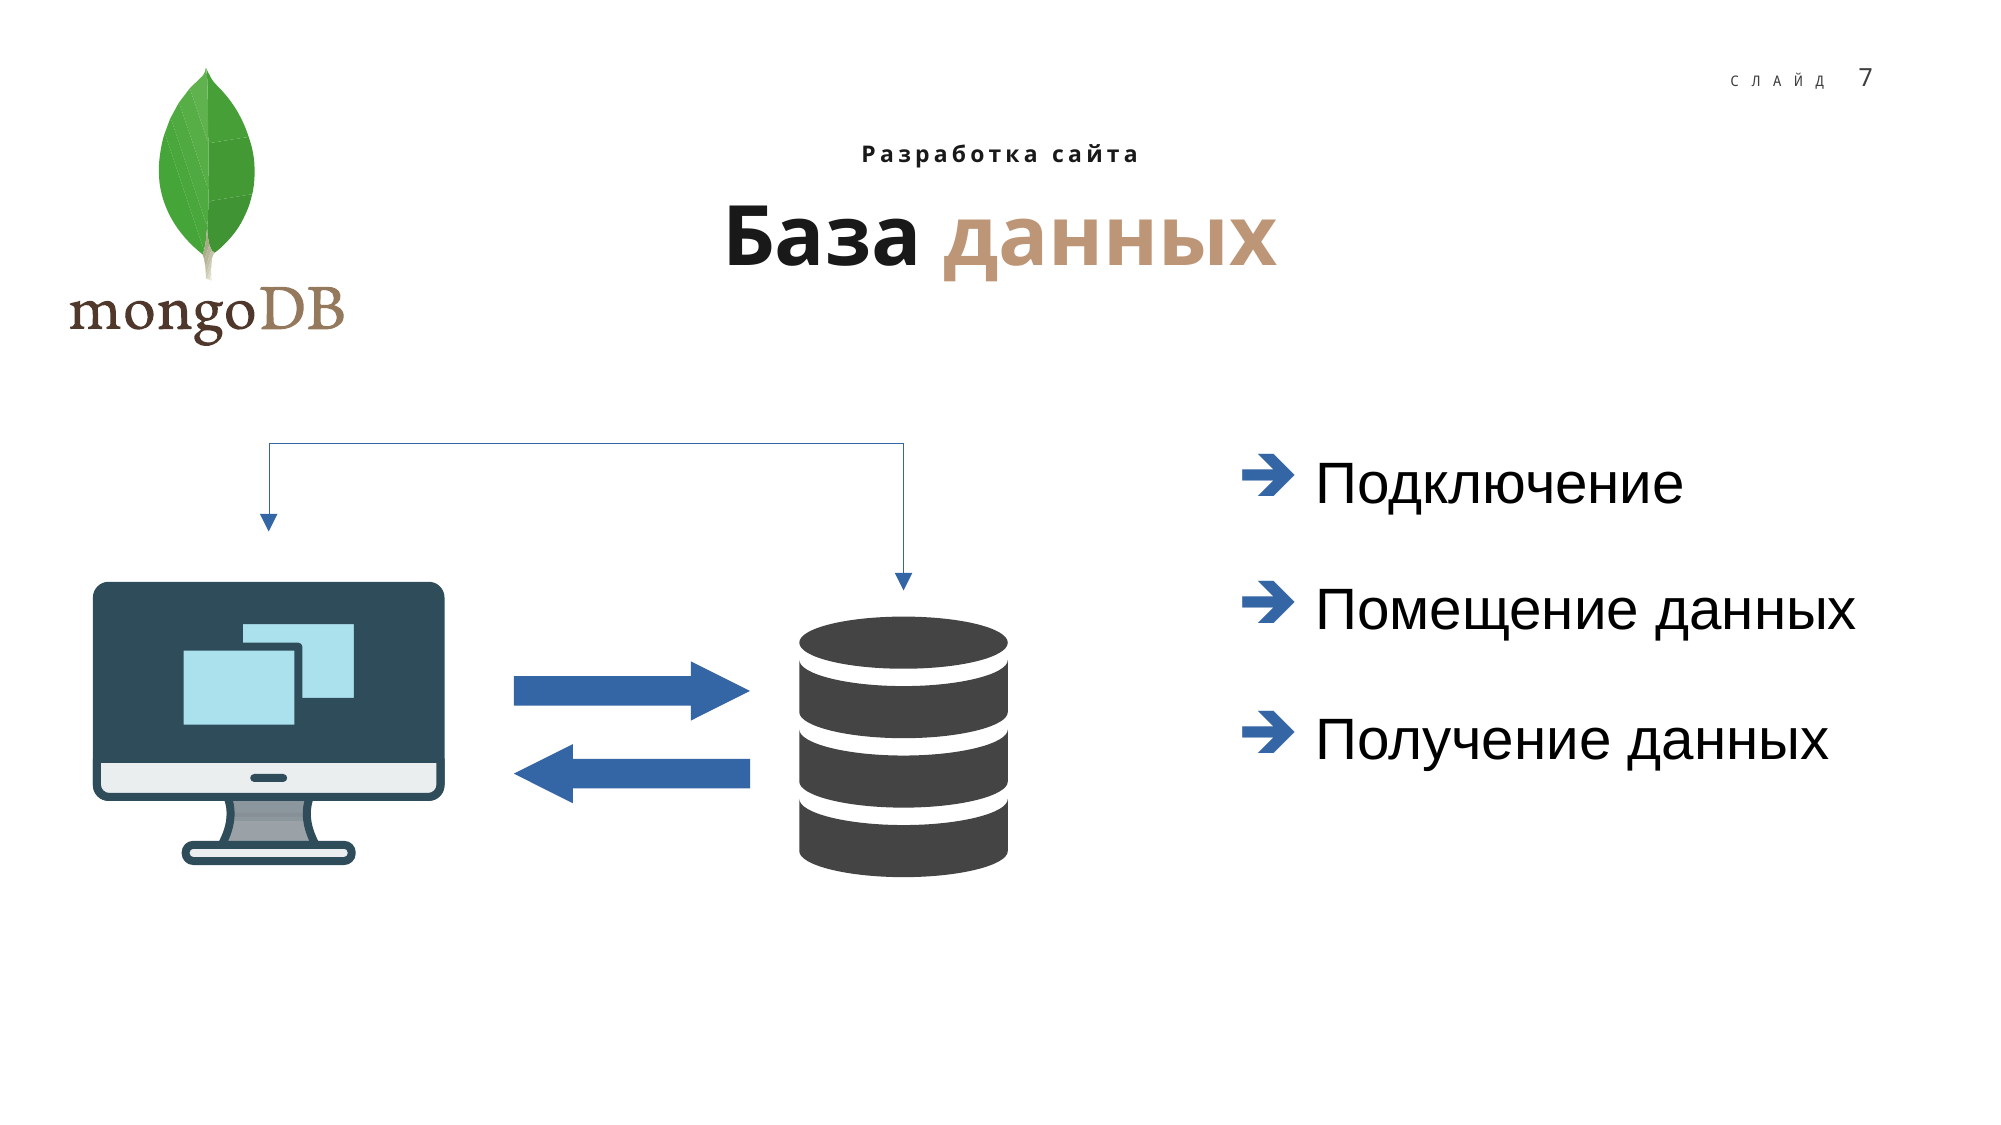

Разработка сайта
База данных
 Подключение
 Помещение данных
 Получение данных